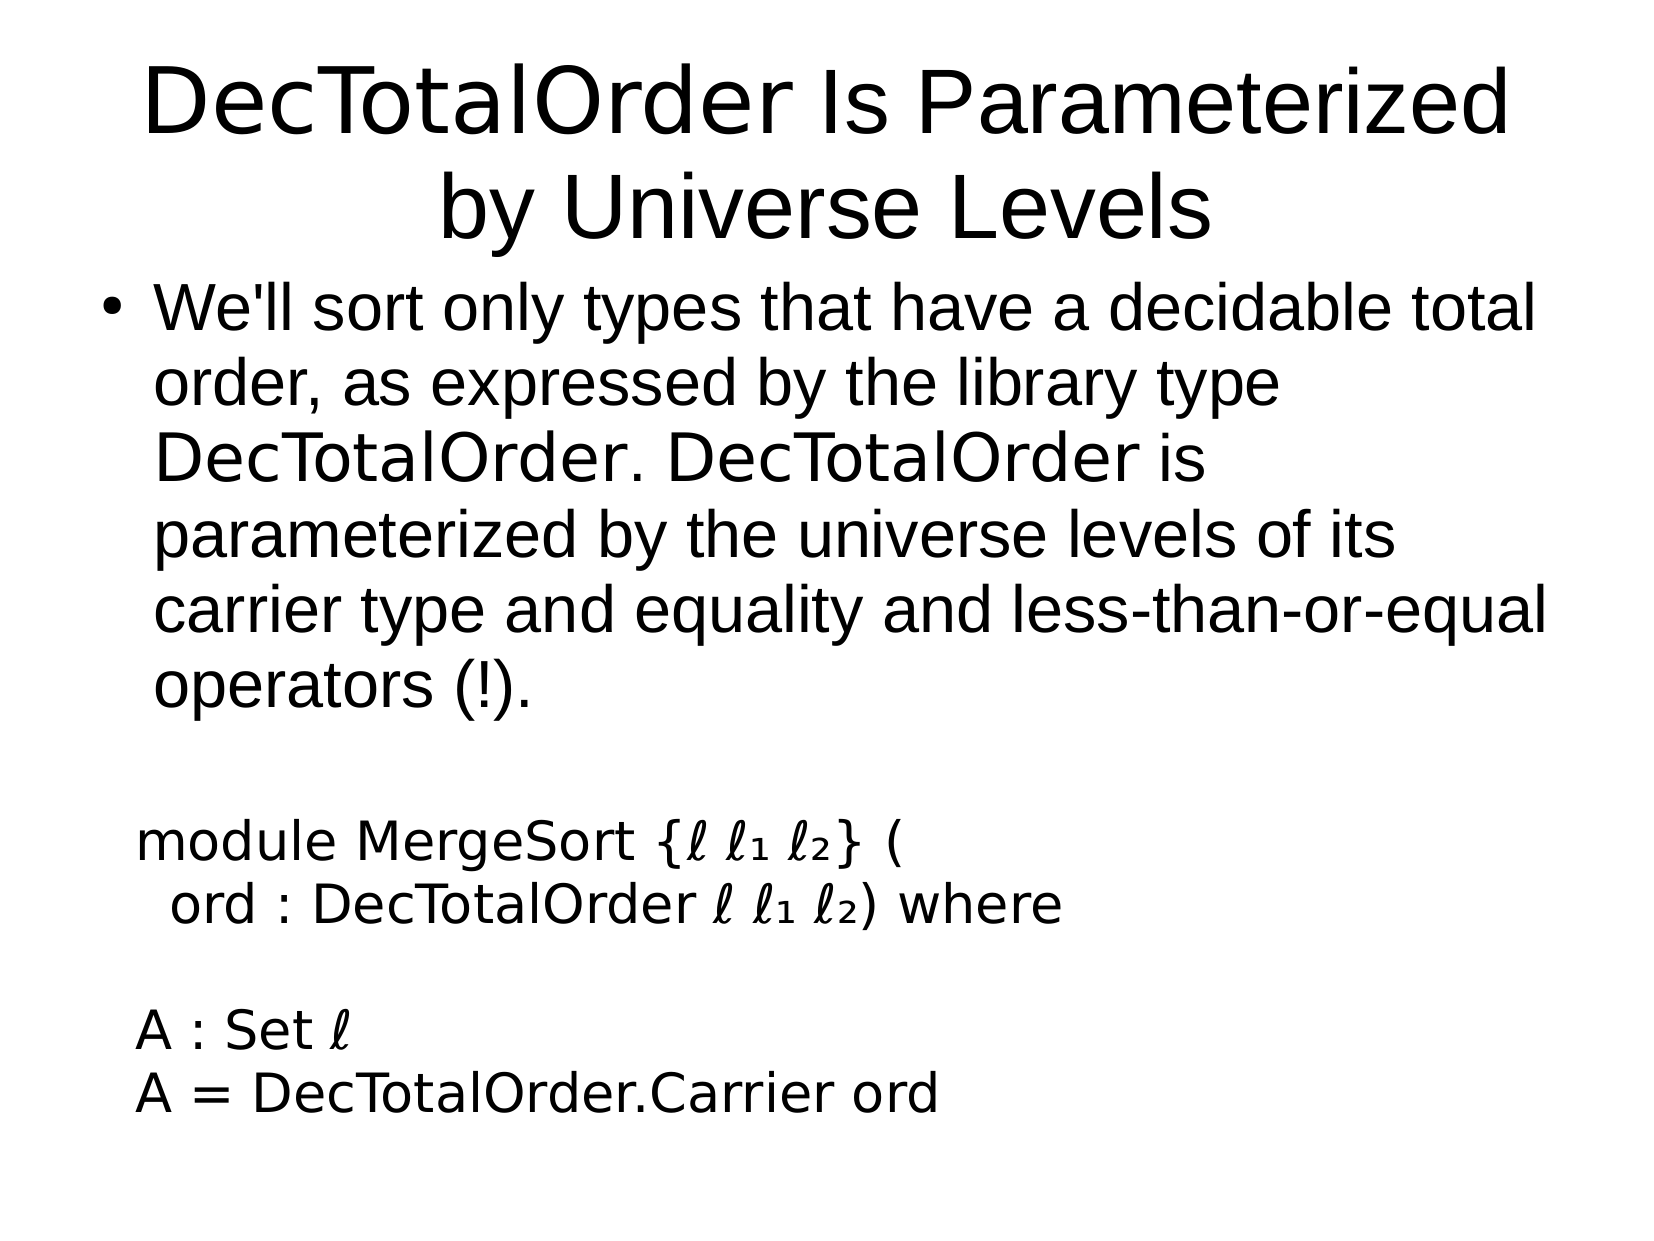

# DecTotalOrder Is Parameterized by Universe Levels
We'll sort only types that have a decidable total order, as expressed by the library type DecTotalOrder. DecTotalOrder is parameterized by the universe levels of its carrier type and equality and less-than-or-equal operators (!).
module MergeSort {ℓ ℓ₁ ℓ₂} (
 ord : DecTotalOrder ℓ ℓ₁ ℓ₂) where
A : Set ℓ
A = DecTotalOrder.Carrier ord